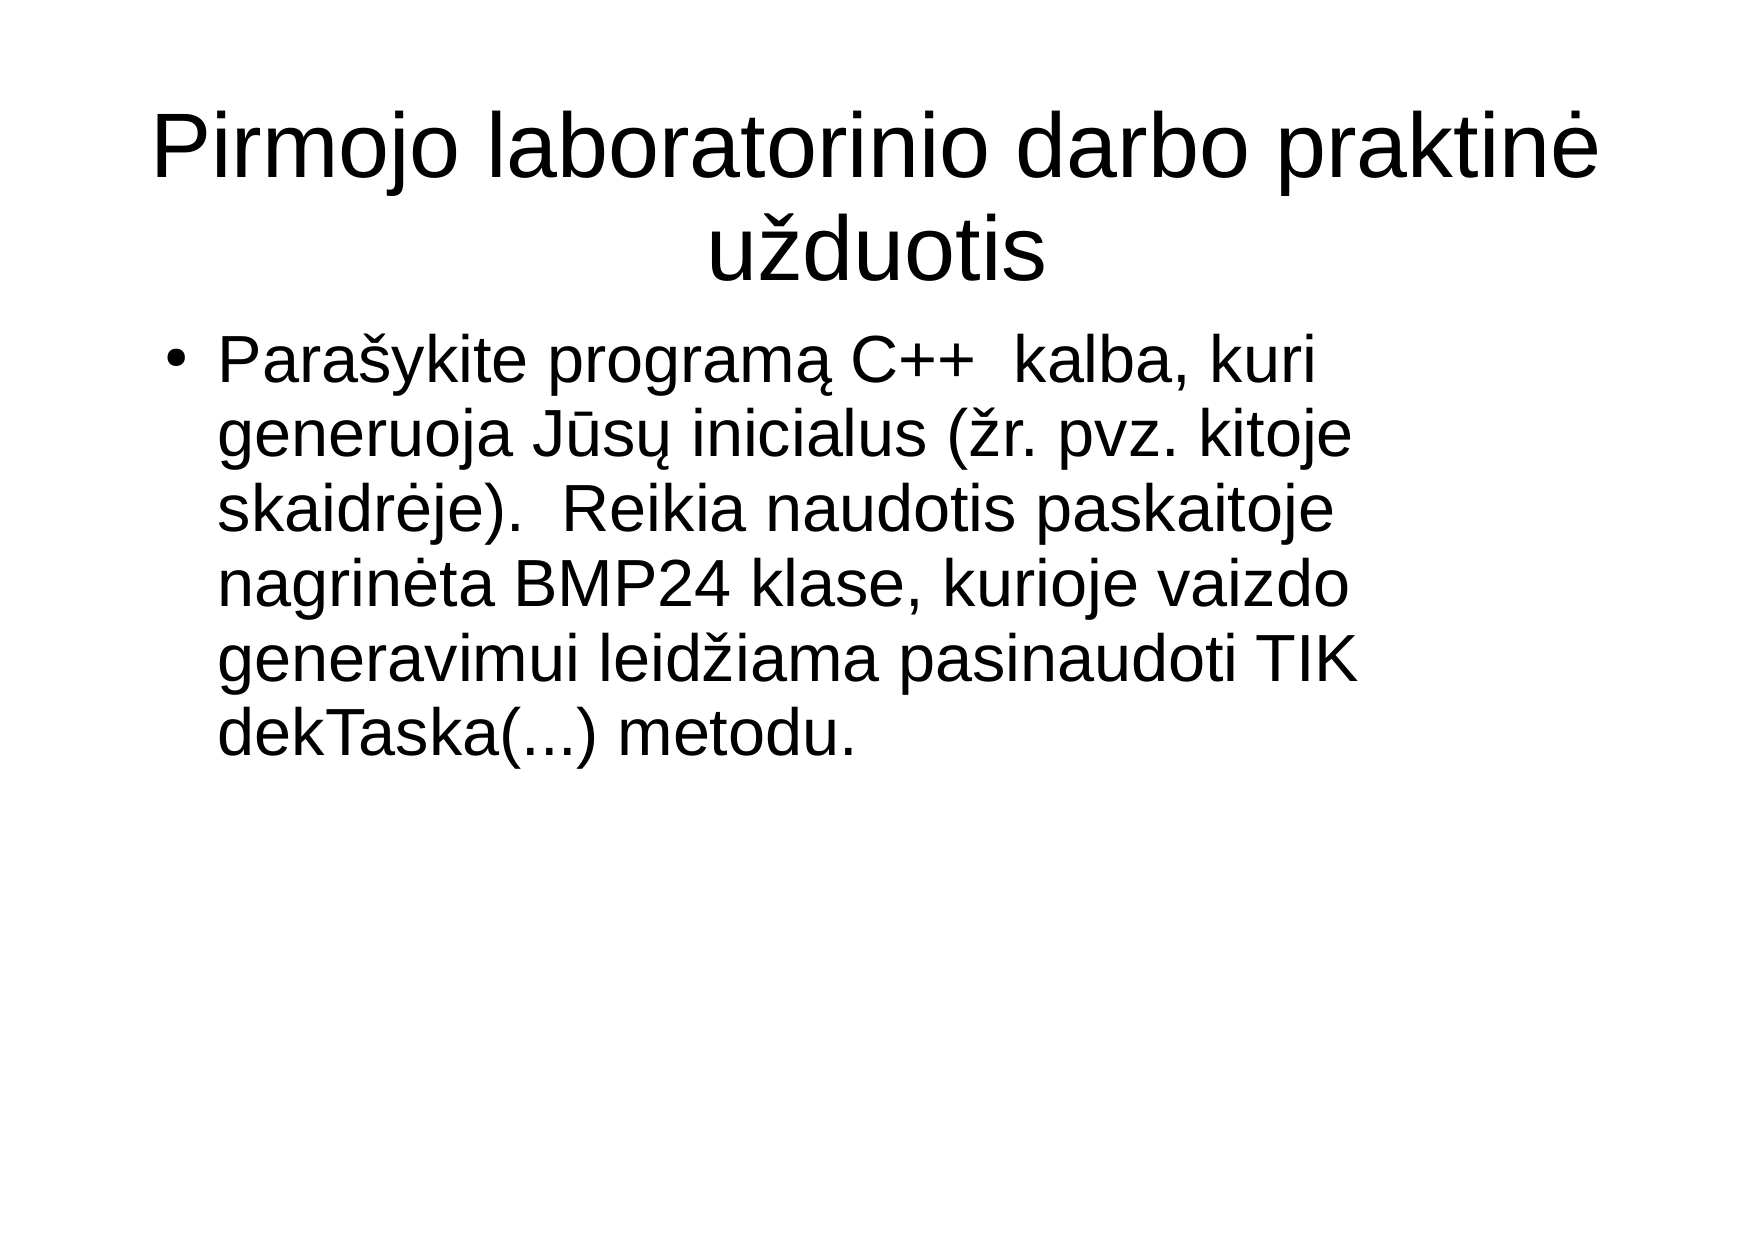

# Pirmojo laboratorinio darbo praktinė užduotis
Parašykite programą C++ kalba, kuri generuoja Jūsų inicialus (žr. pvz. kitoje skaidrėje). Reikia naudotis paskaitoje nagrinėta BMP24 klase, kurioje vaizdo generavimui leidžiama pasinaudoti TIK dekTaska(...) metodu.